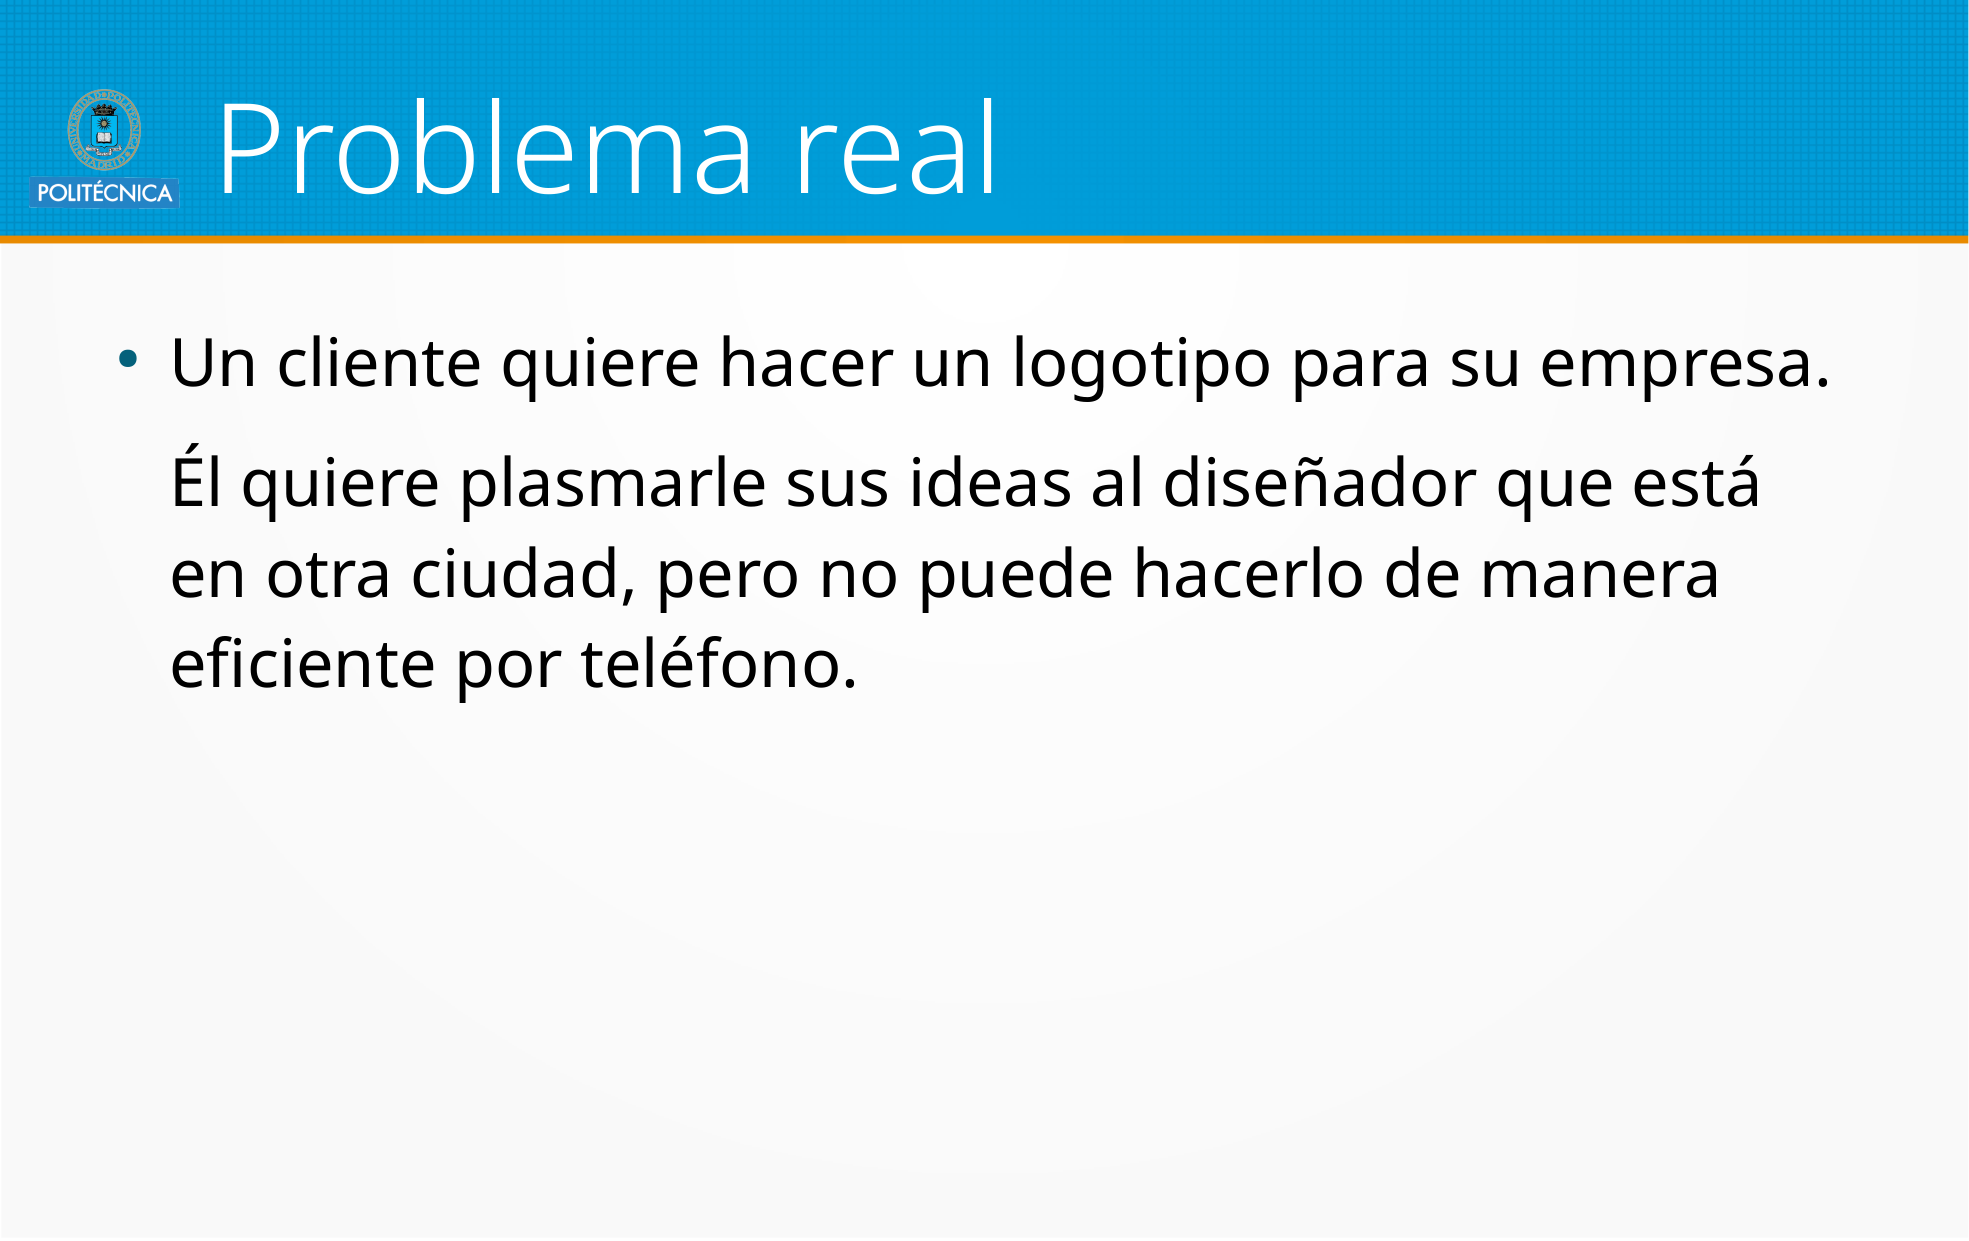

# Problema real
Un cliente quiere hacer un logotipo para su empresa.
Él quiere plasmarle sus ideas al diseñador que está en otra ciudad, pero no puede hacerlo de manera eficiente por teléfono.